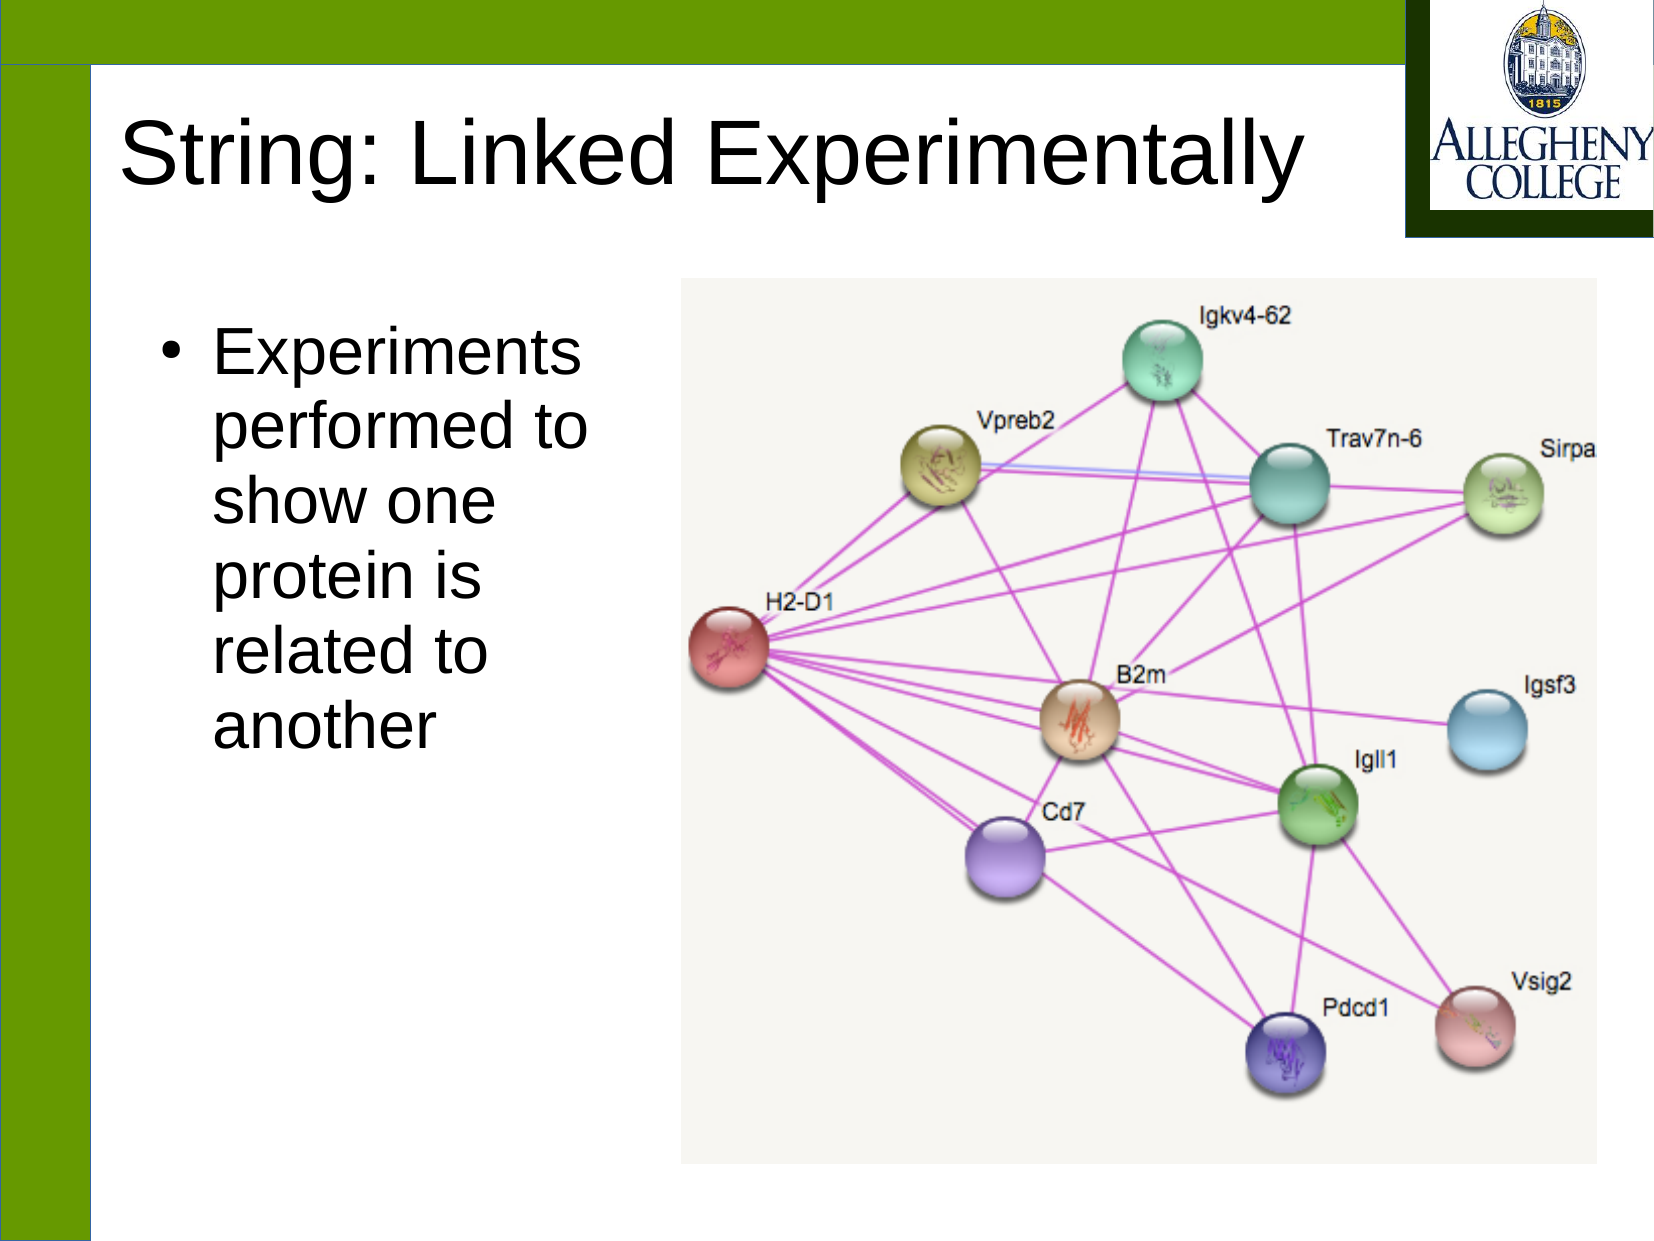

# String: Linked Experimentally
Experiments performed to show one protein is related to another